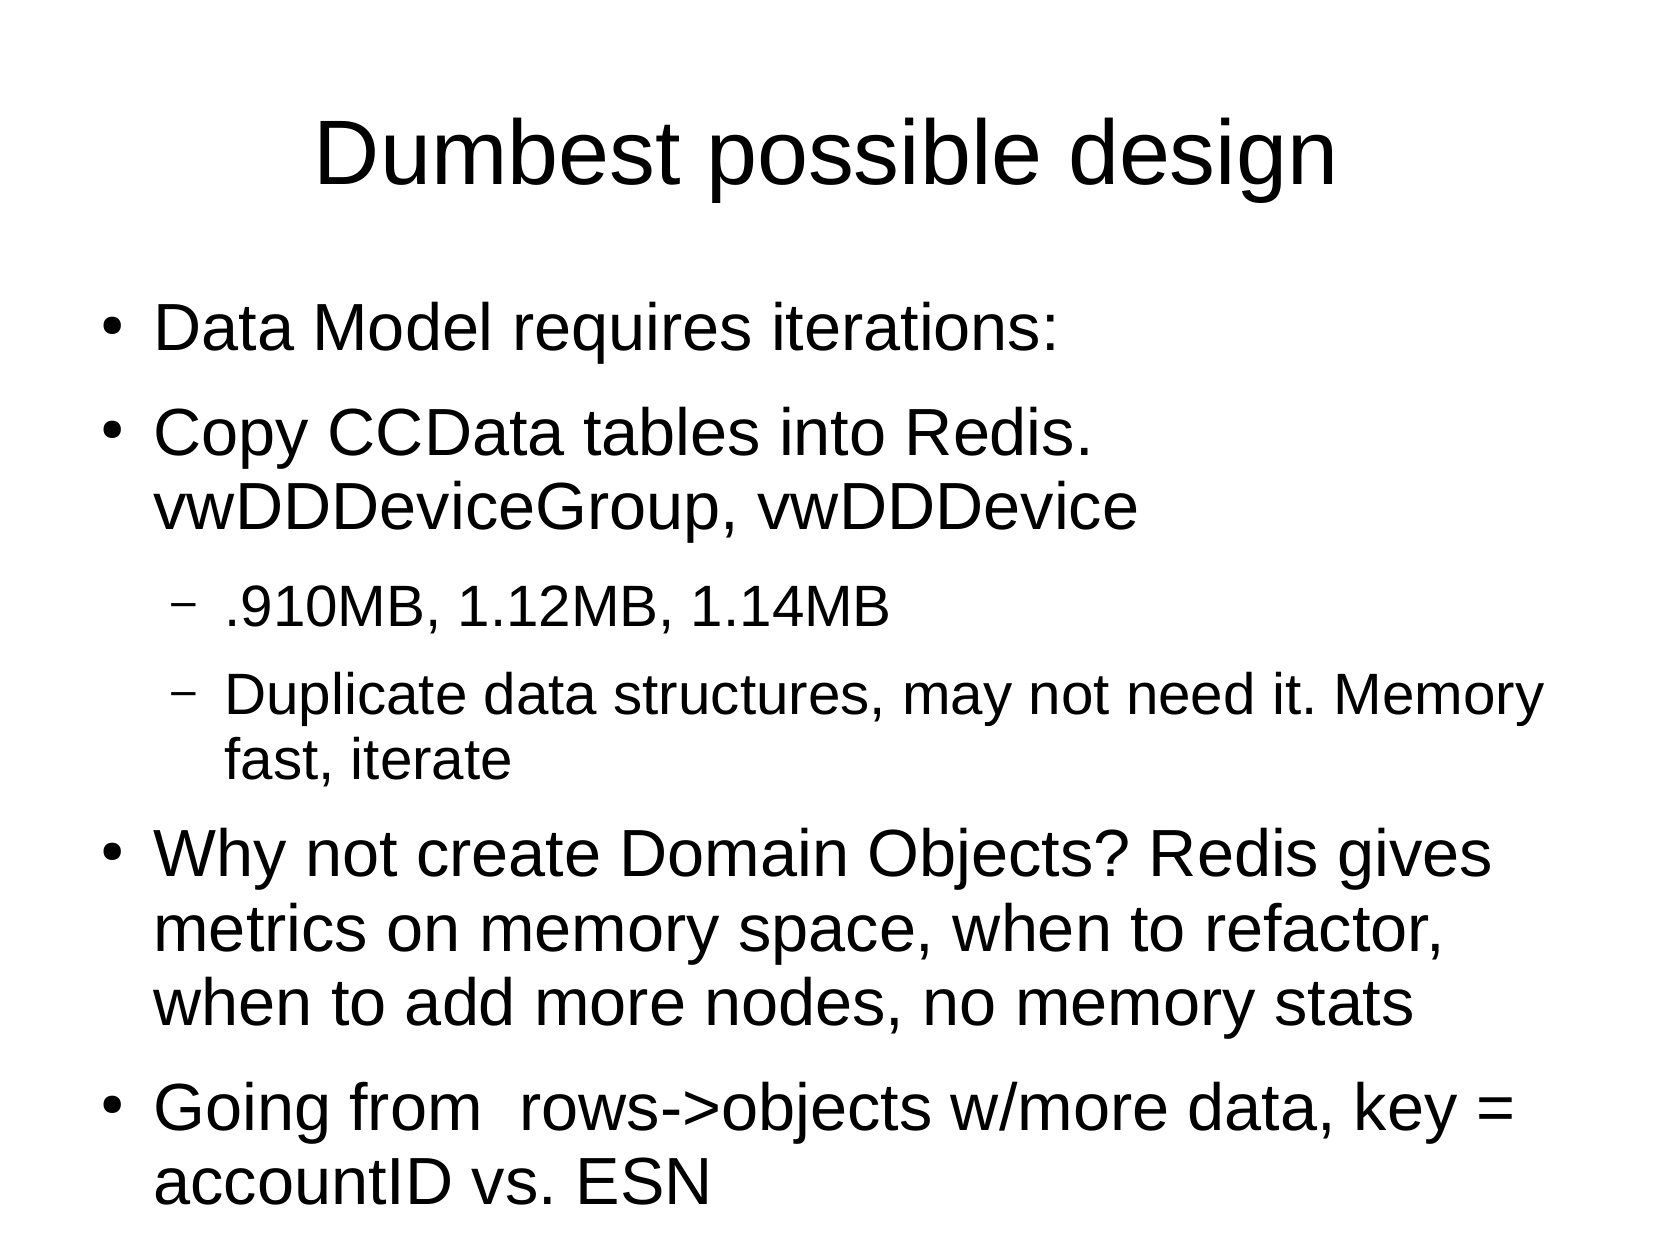

# Dumbest possible design
Data Model requires iterations:
Copy CCData tables into Redis. vwDDDeviceGroup, vwDDDevice
.910MB, 1.12MB, 1.14MB
Duplicate data structures, may not need it. Memory fast, iterate
Why not create Domain Objects? Redis gives metrics on memory space, when to refactor, when to add more nodes, no memory stats
Going from rows->objects w/more data, key = accountID vs. ESN